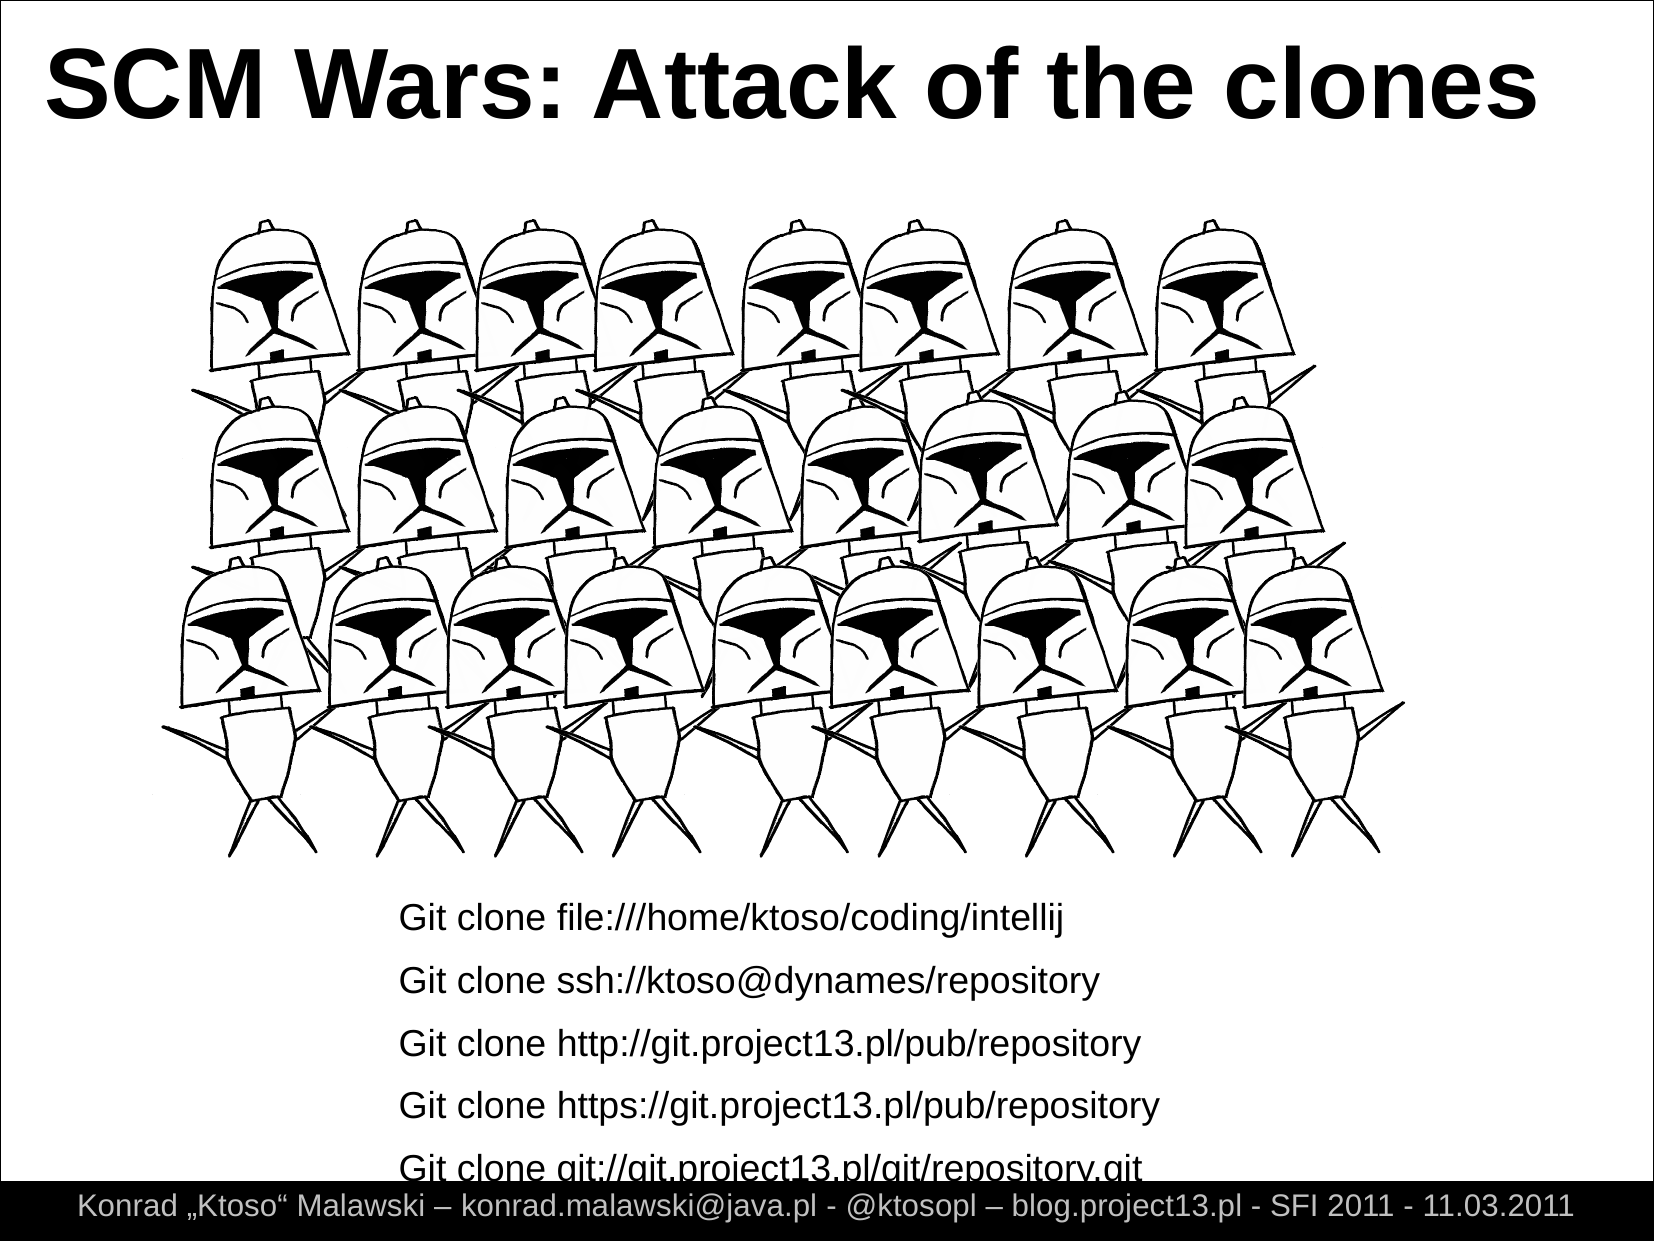

SCM Wars: Attack of the clones
Git clone file:///home/ktoso/coding/intellij
Git clone ssh://ktoso@dynames/repository
Git clone http://git.project13.pl/pub/repository
Git clone https://git.project13.pl/pub/repository
Git clone git://git.project13.pl/git/repository.git
Konrad „Ktoso“ Malawski – konrad.malawski@java.pl - @ktosopl – blog.project13.pl - SFI 2011 - 11.03.2011